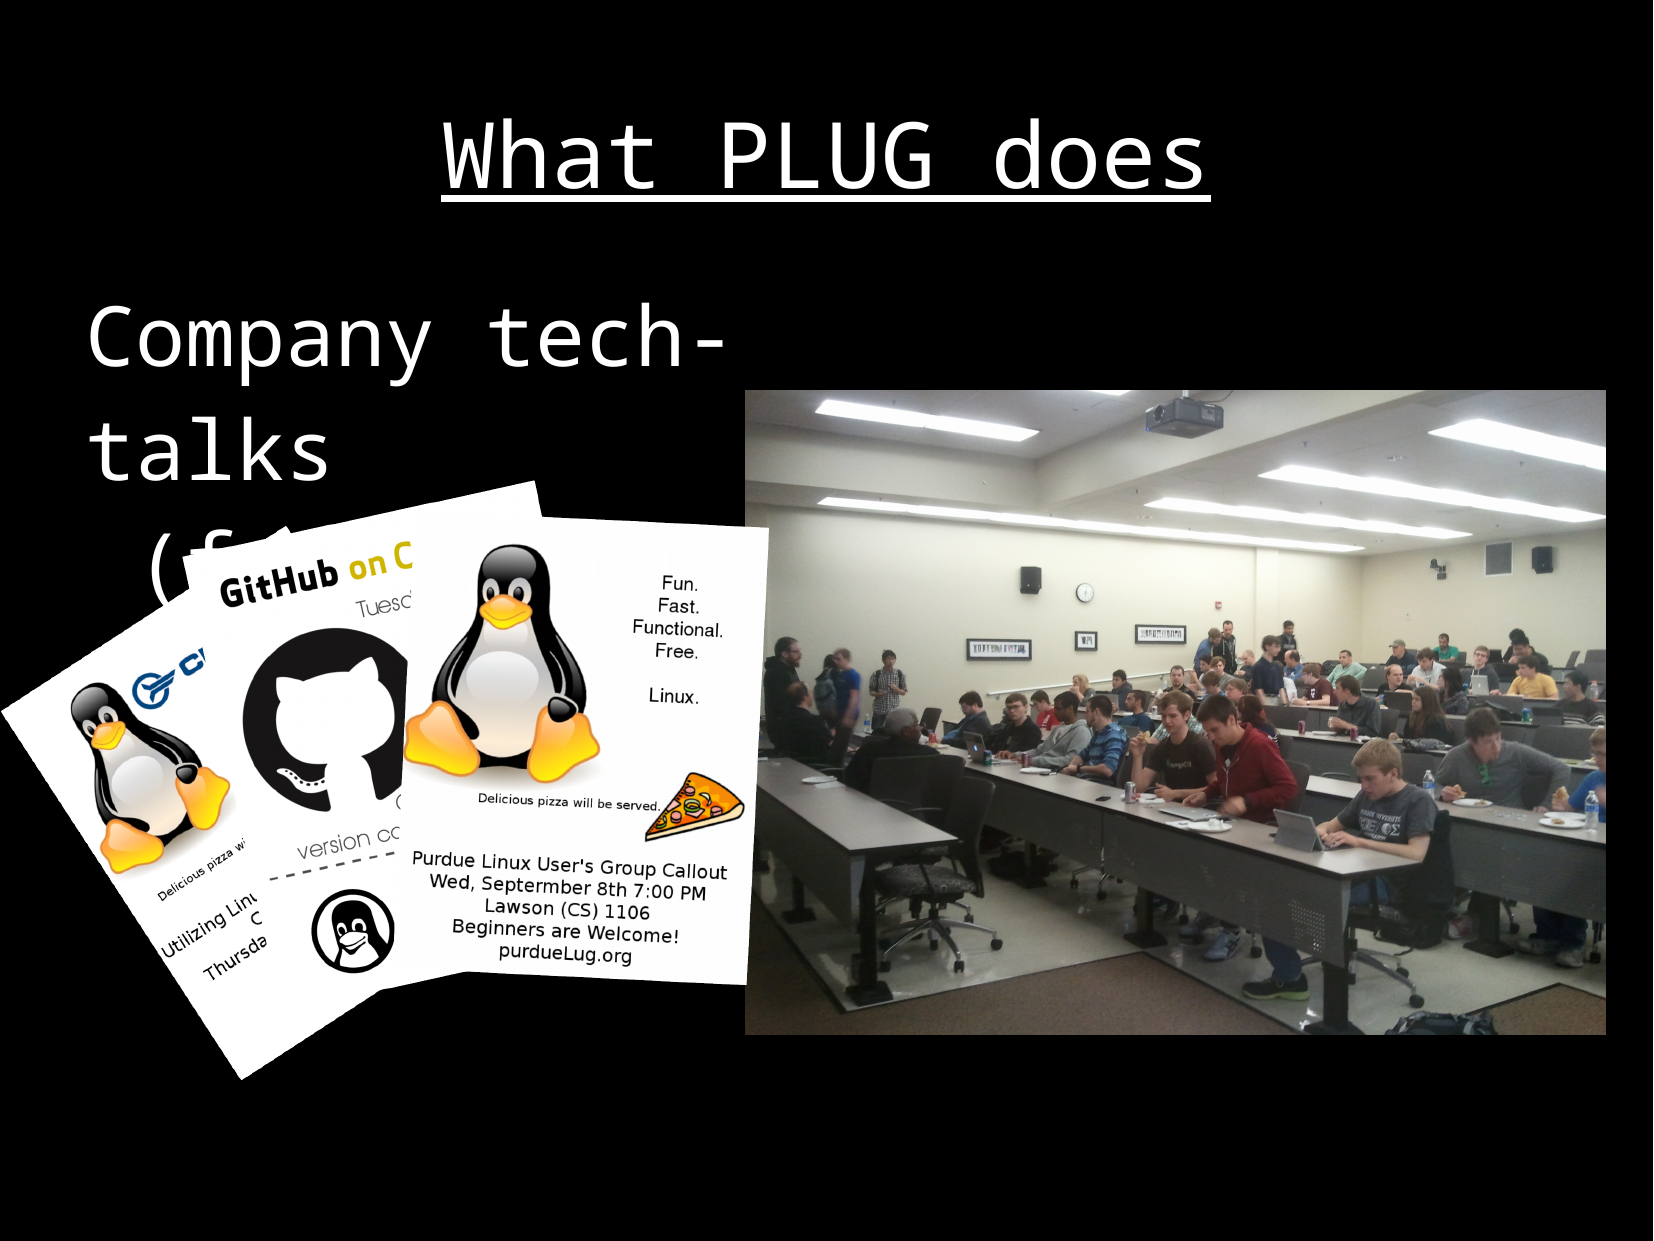

# What PLUG does
| Company tech-talks (free food) | |
| --- | --- |
| | |